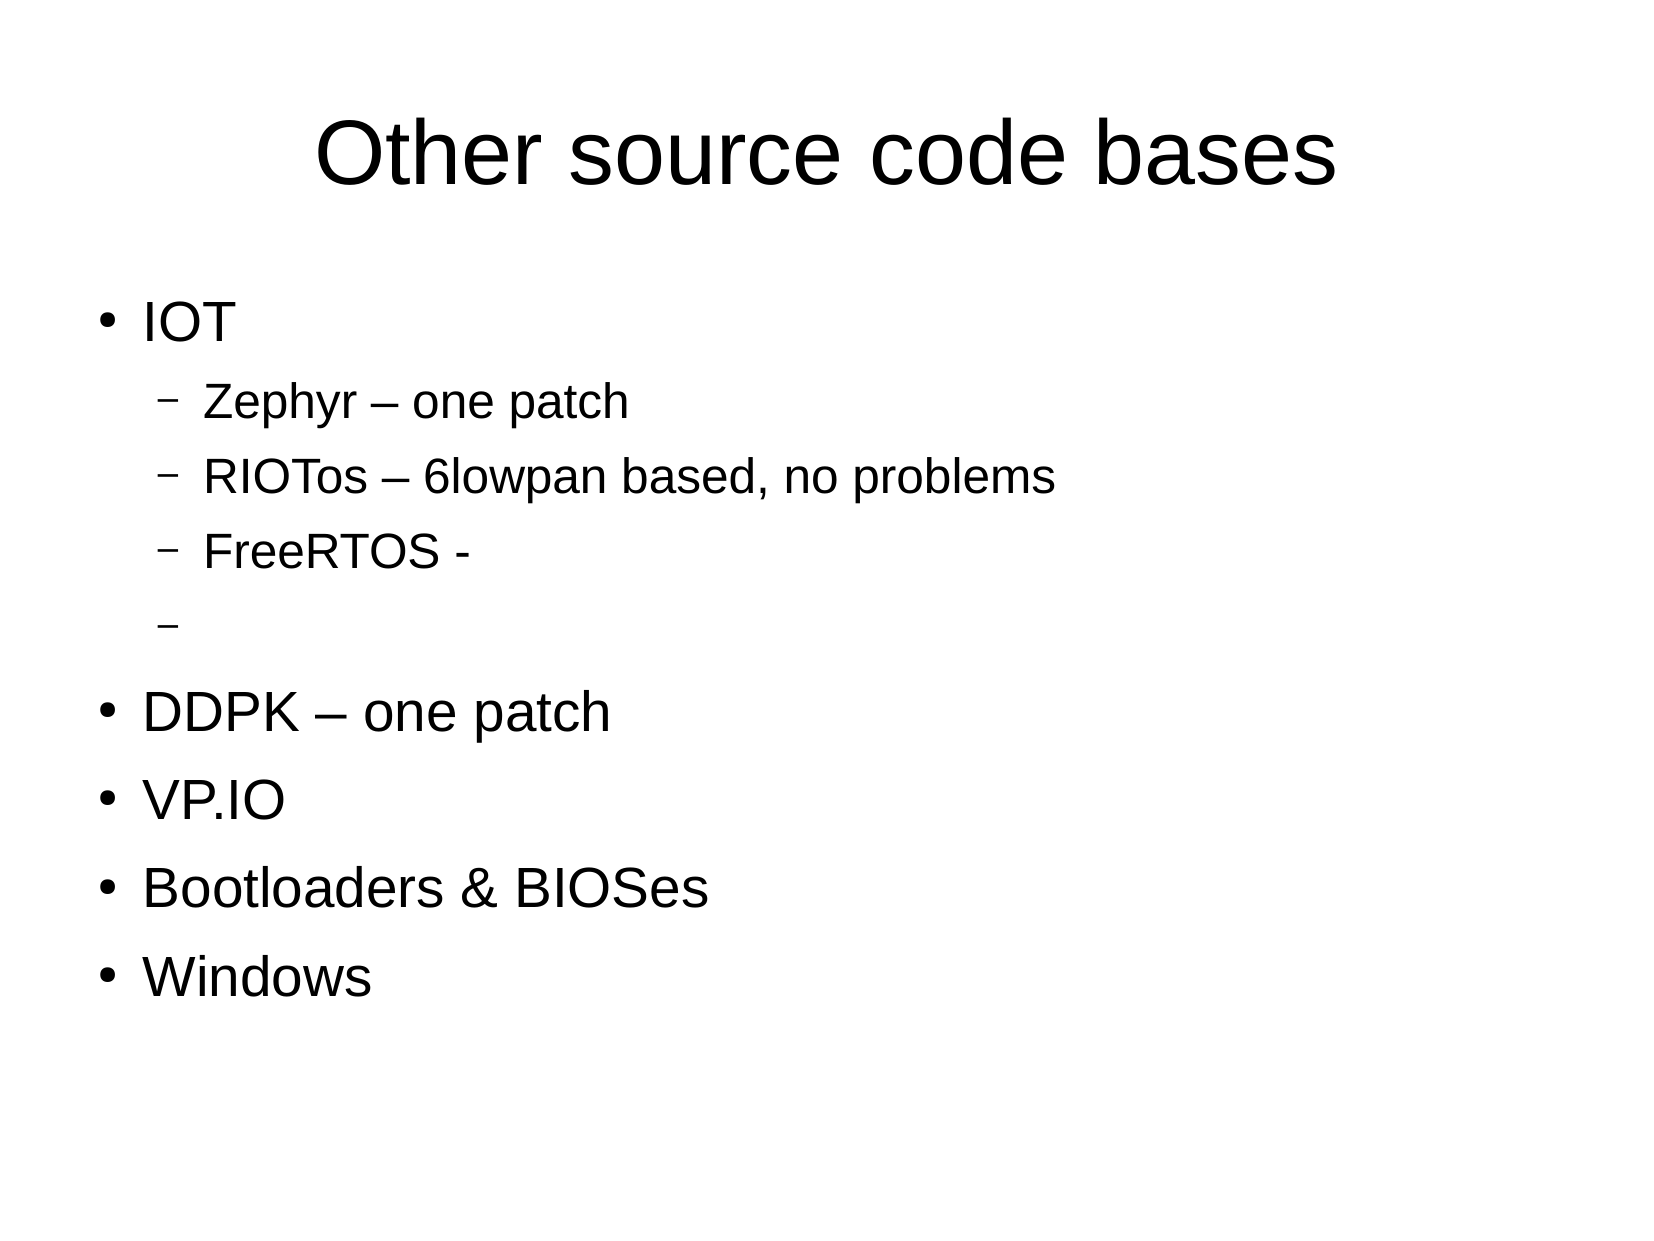

# Other source code bases
IOT
Zephyr – one patch
RIOTos – 6lowpan based, no problems
FreeRTOS -
DDPK – one patch
VP.IO
Bootloaders & BIOSes
Windows